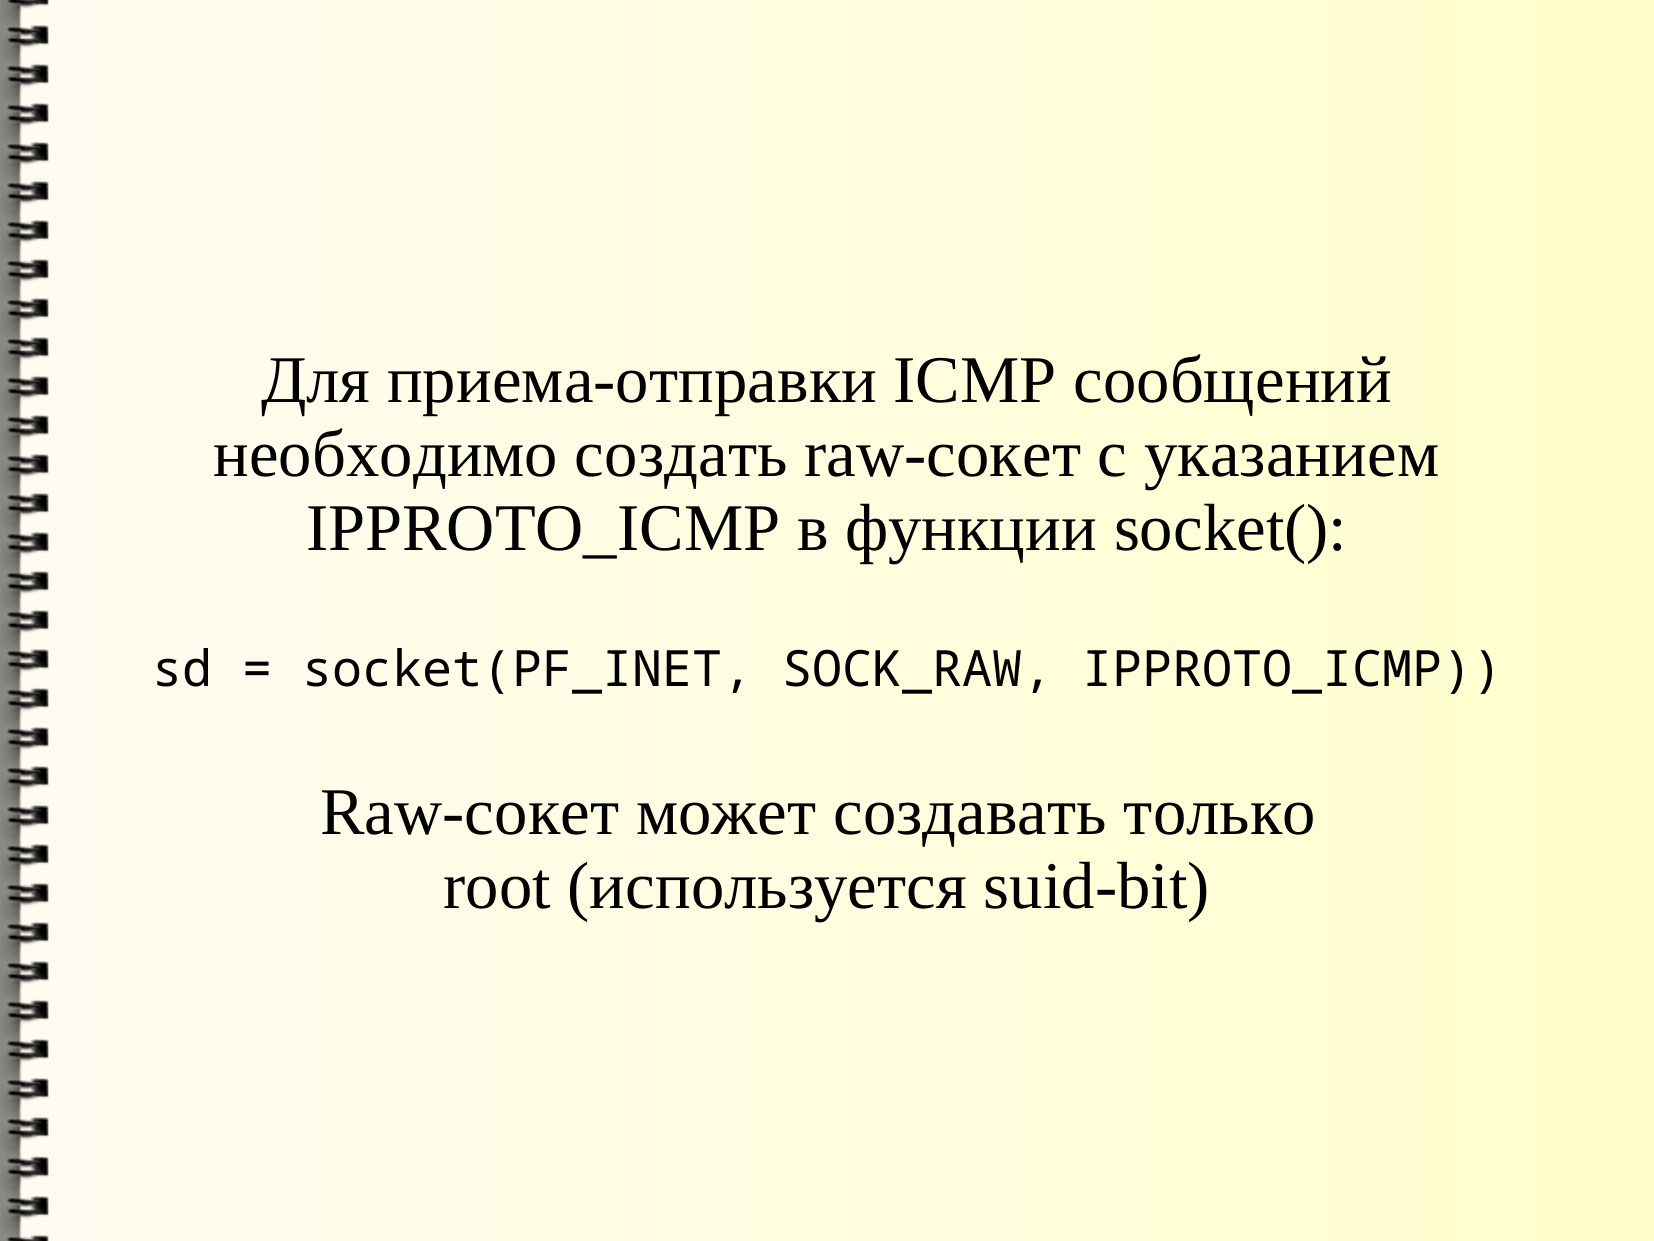

# Для приема-отправки ICMP сообщений необходимо создать raw-сокет c указанием IPPROTO_ICMP в функции socket():
sd = socket(PF_INET, SOCK_RAW, IPPROTO_ICMP))
Raw-сокет может создавать только
root (используется suid-bit)